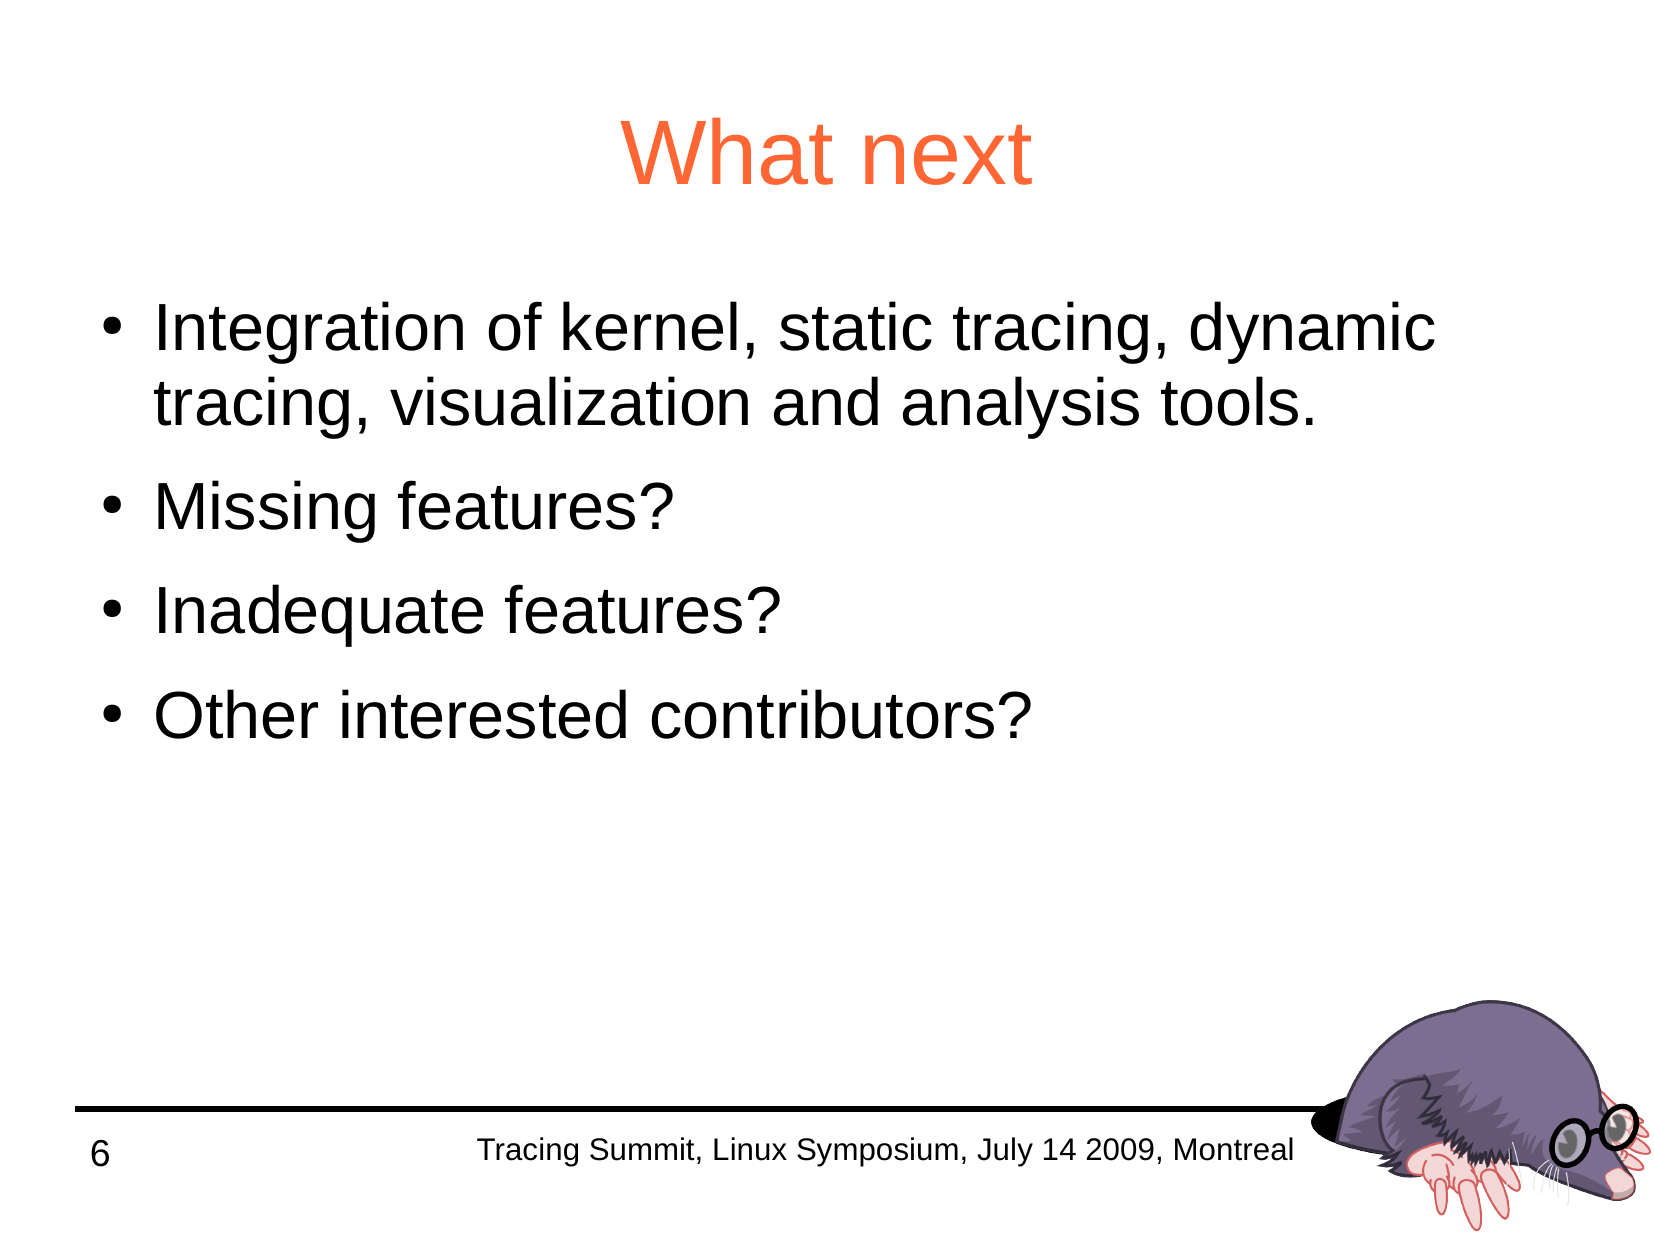

# What next
Integration of kernel, static tracing, dynamic tracing, visualization and analysis tools.
Missing features?
Inadequate features?
Other interested contributors?